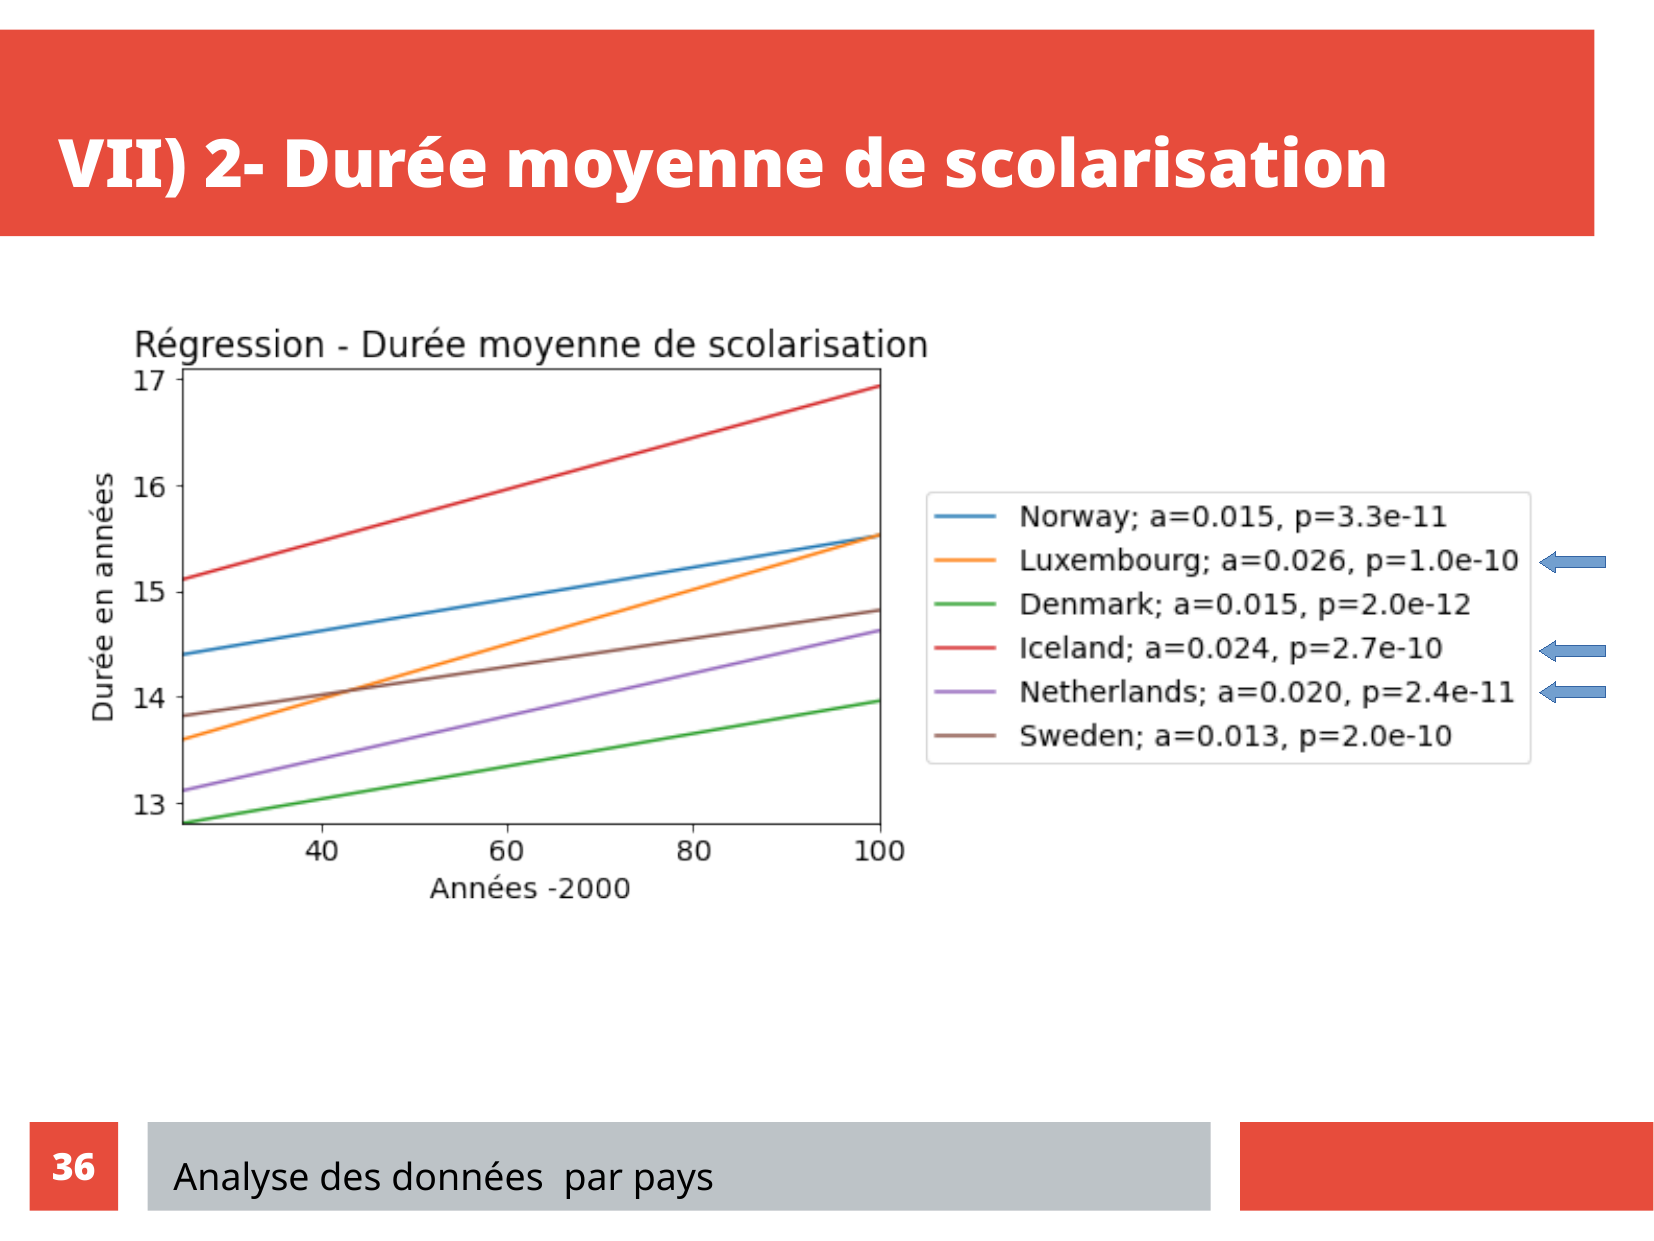

# VII) 2- Durée moyenne de scolarisation
36
Analyse des données par pays